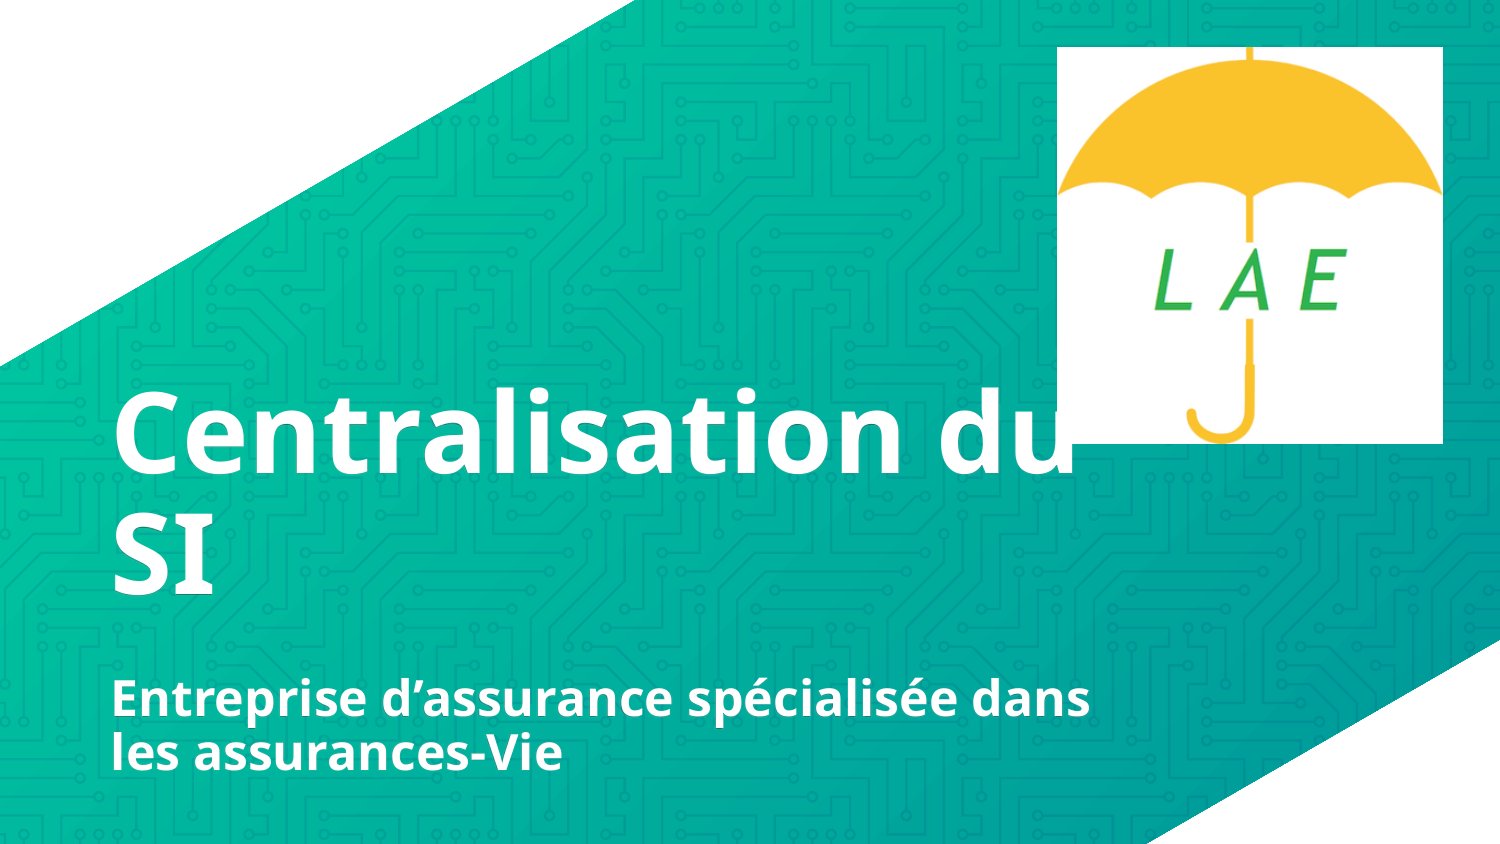

# Centralisation du SI Entreprise d’assurance spécialisée dans les assurances-Vie